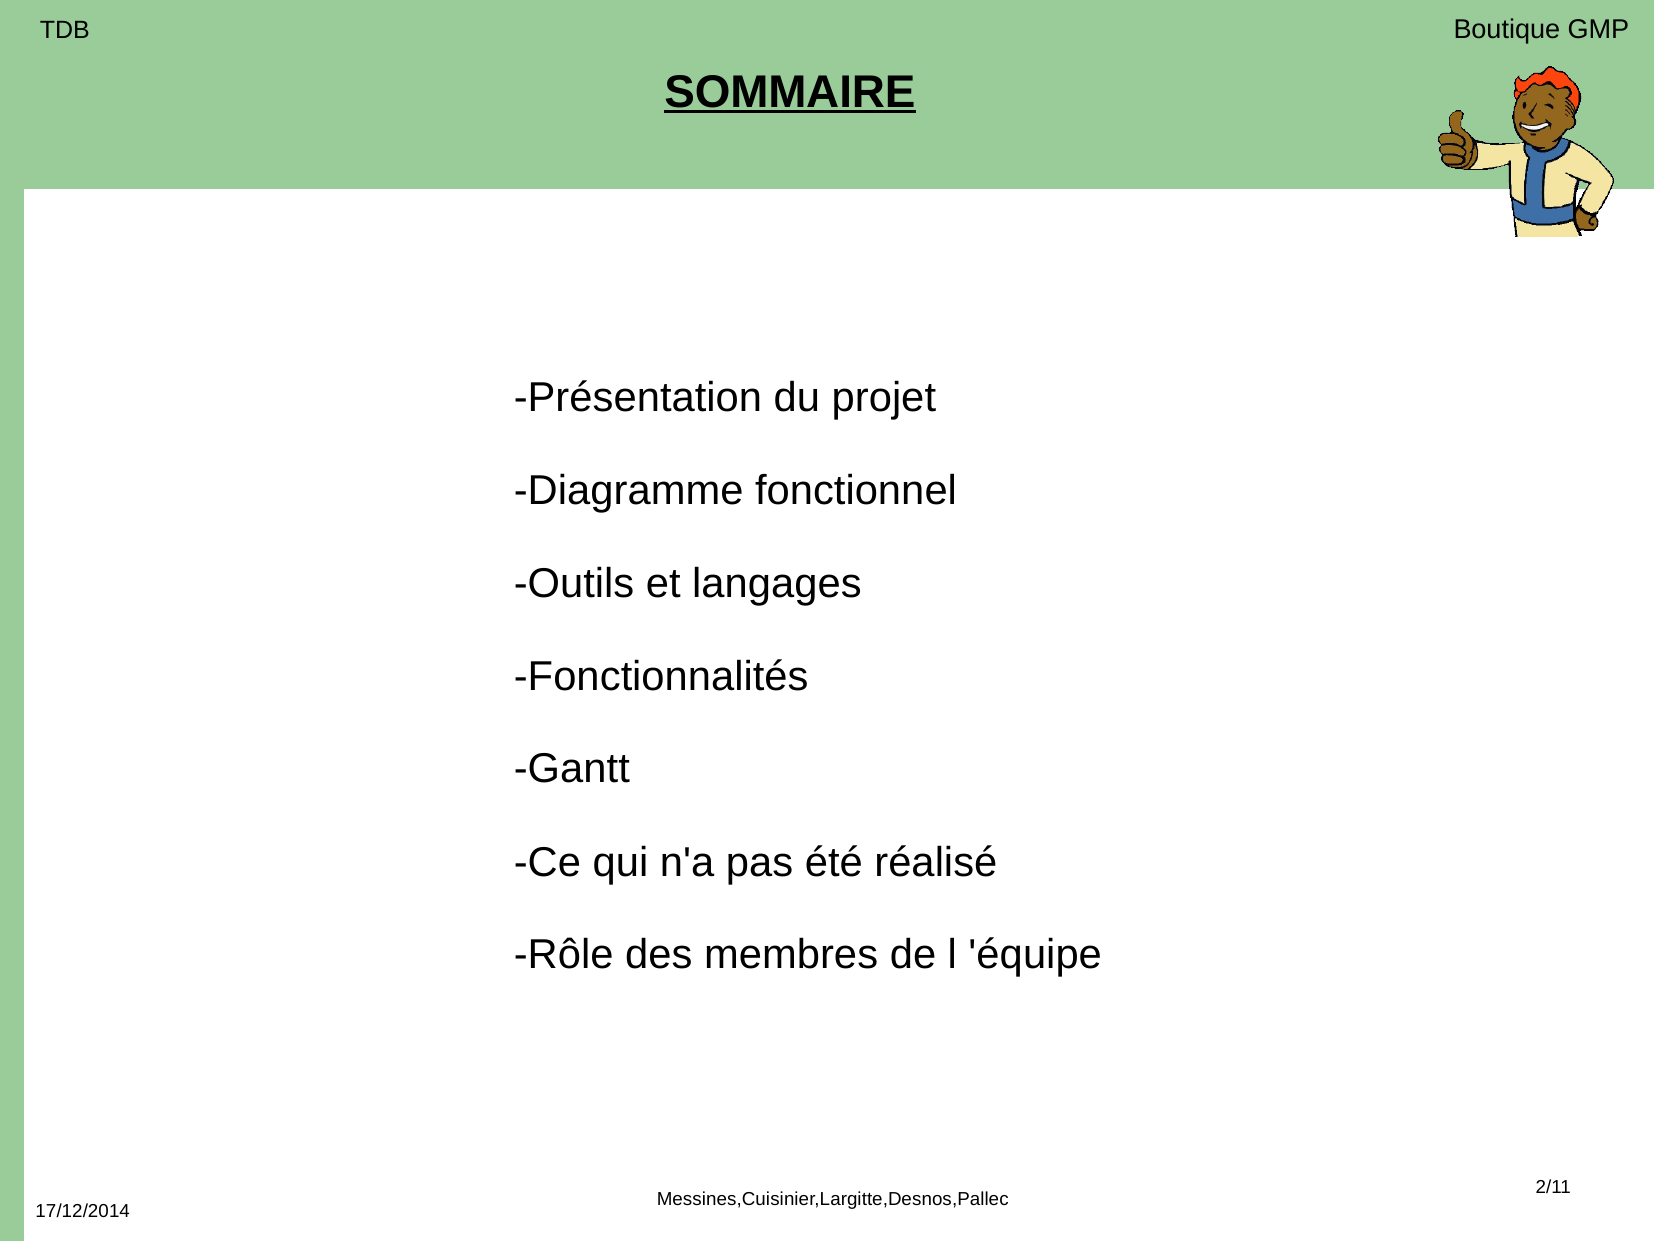

Boutique GMP
TDB
TDB
SOMMAIRE
	-Présentation du projet
	-Diagramme fonctionnel
	-Outils et langages
	-Fonctionnalités
	-Gantt
	-Ce qui n'a pas été réalisé
	-Rôle des membres de l 'équipe
2/11
Messines,Cuisinier,Largitte,Desnos,Pallec
17/12/2014